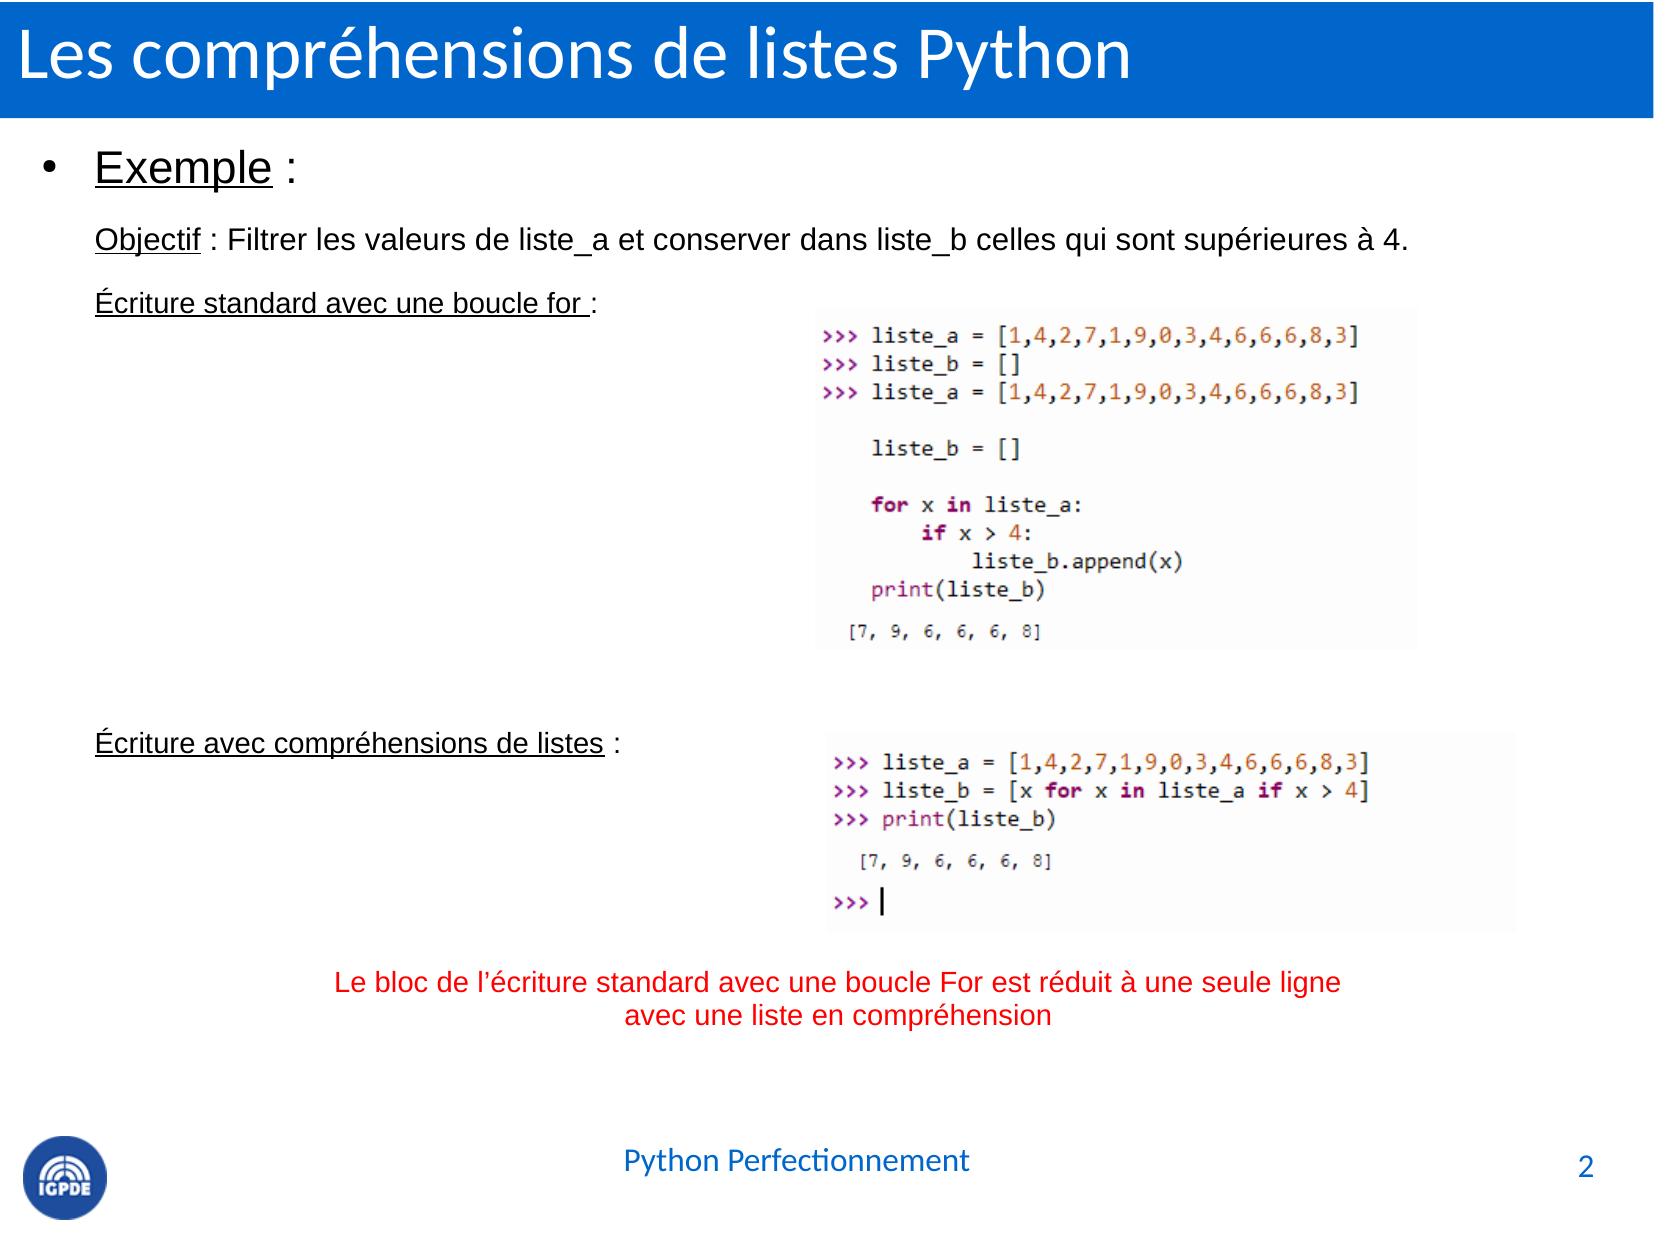

# Les compréhensions de listes Python
Exemple :
Objectif : Filtrer les valeurs de liste_a et conserver dans liste_b celles qui sont supérieures à 4.
Écriture standard avec une boucle for :
Écriture avec compréhensions de listes :
Le bloc de l’écriture standard avec une boucle For est réduit à une seule ligne avec une liste en compréhension
Python Perfectionnement
2